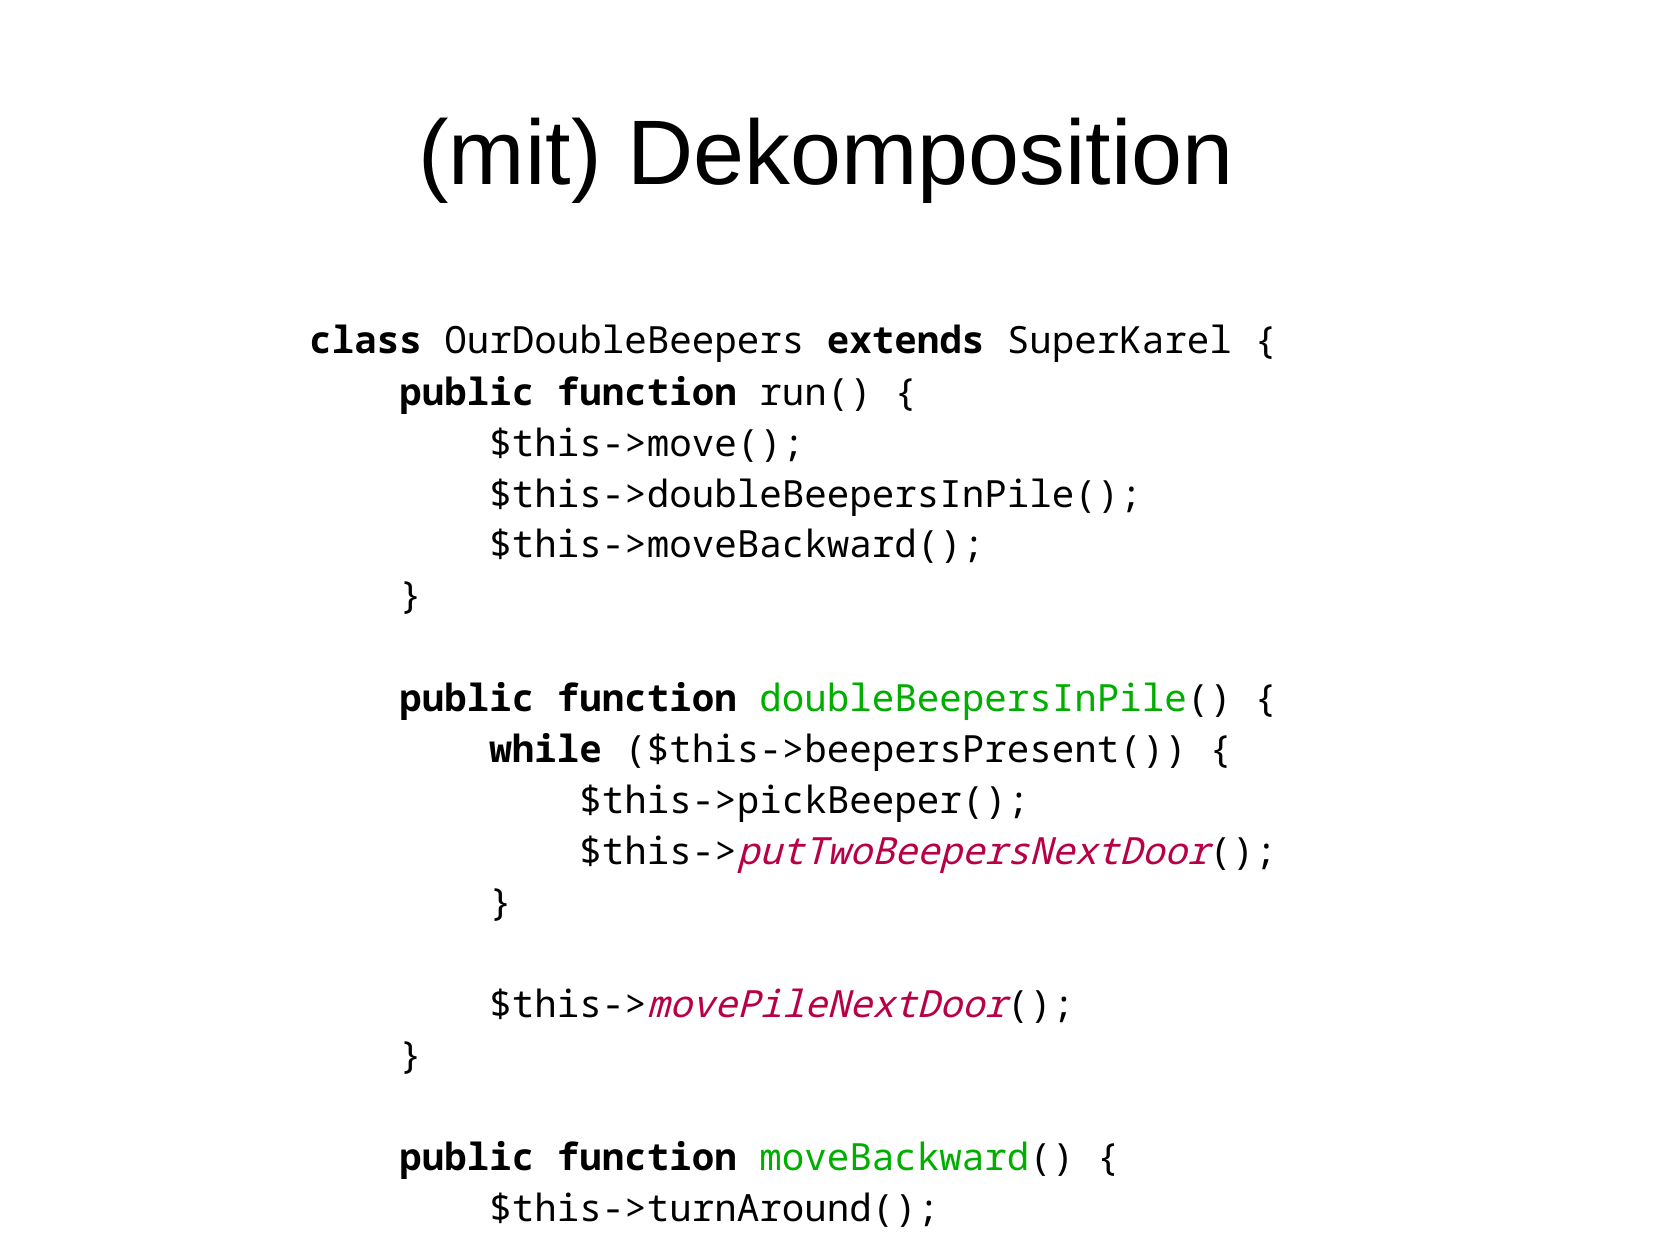

# (mit) Dekomposition
class OurDoubleBeepers extends SuperKarel {
 public function run() {
 $this->move();
 $this->doubleBeepersInPile();
 $this->moveBackward();
 }
 public function doubleBeepersInPile() {
 while ($this->beepersPresent()) {
 $this->pickBeeper();
 $this->putTwoBeepersNextDoor();
 }
 $this->movePileNextDoor();
 }
 public function moveBackward() {
 $this->turnAround();
 $this->move();
 $this->turnAround();
 }
}